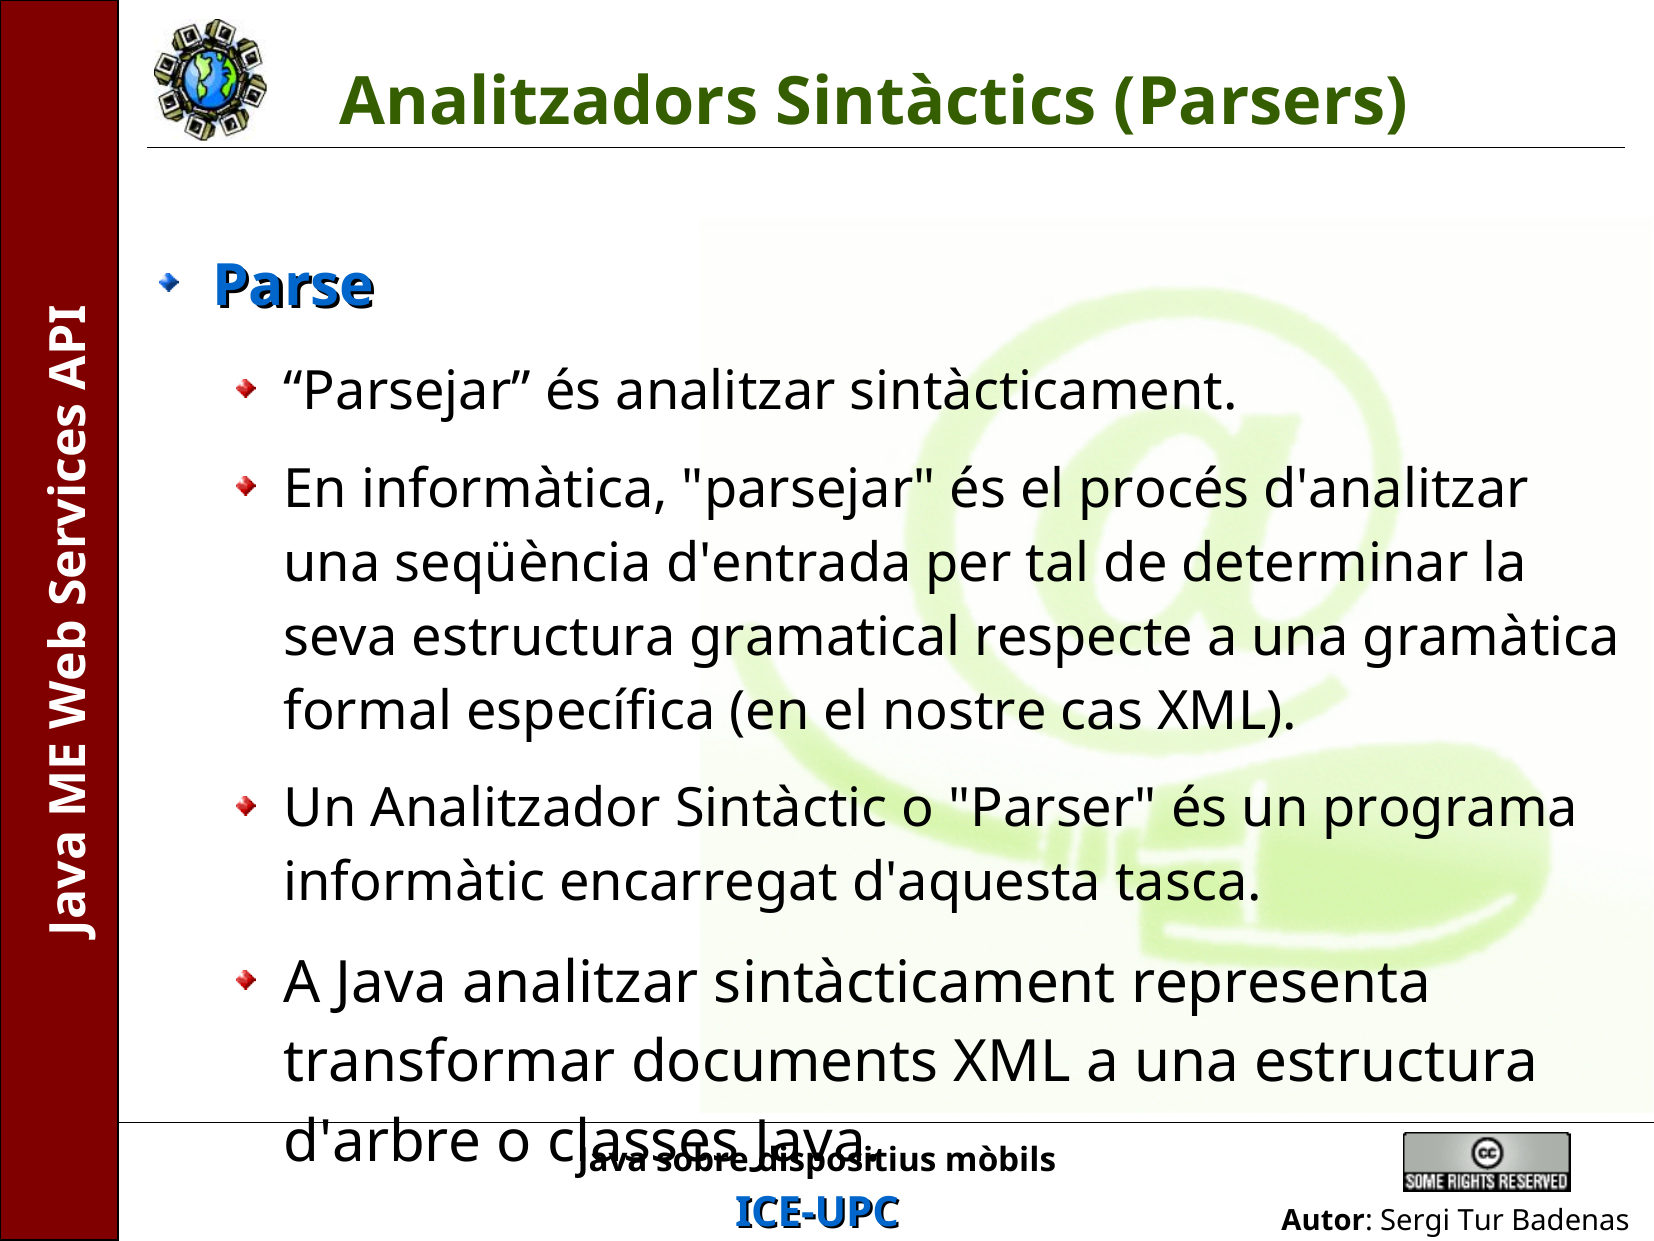

# Analitzadors Sintàctics (Parsers)
Parse
“Parsejar” és analitzar sintàcticament.
En informàtica, "parsejar" és el procés d'analitzar una seqüència d'entrada per tal de determinar la seva estructura gramatical respecte a una gramàtica formal específica (en el nostre cas XML).
Un Analitzador Sintàctic o "Parser" és un programa informàtic encarregat d'aquesta tasca.
A Java analitzar sintàcticament representa transformar documents XML a una estructura d'arbre o classes Java.